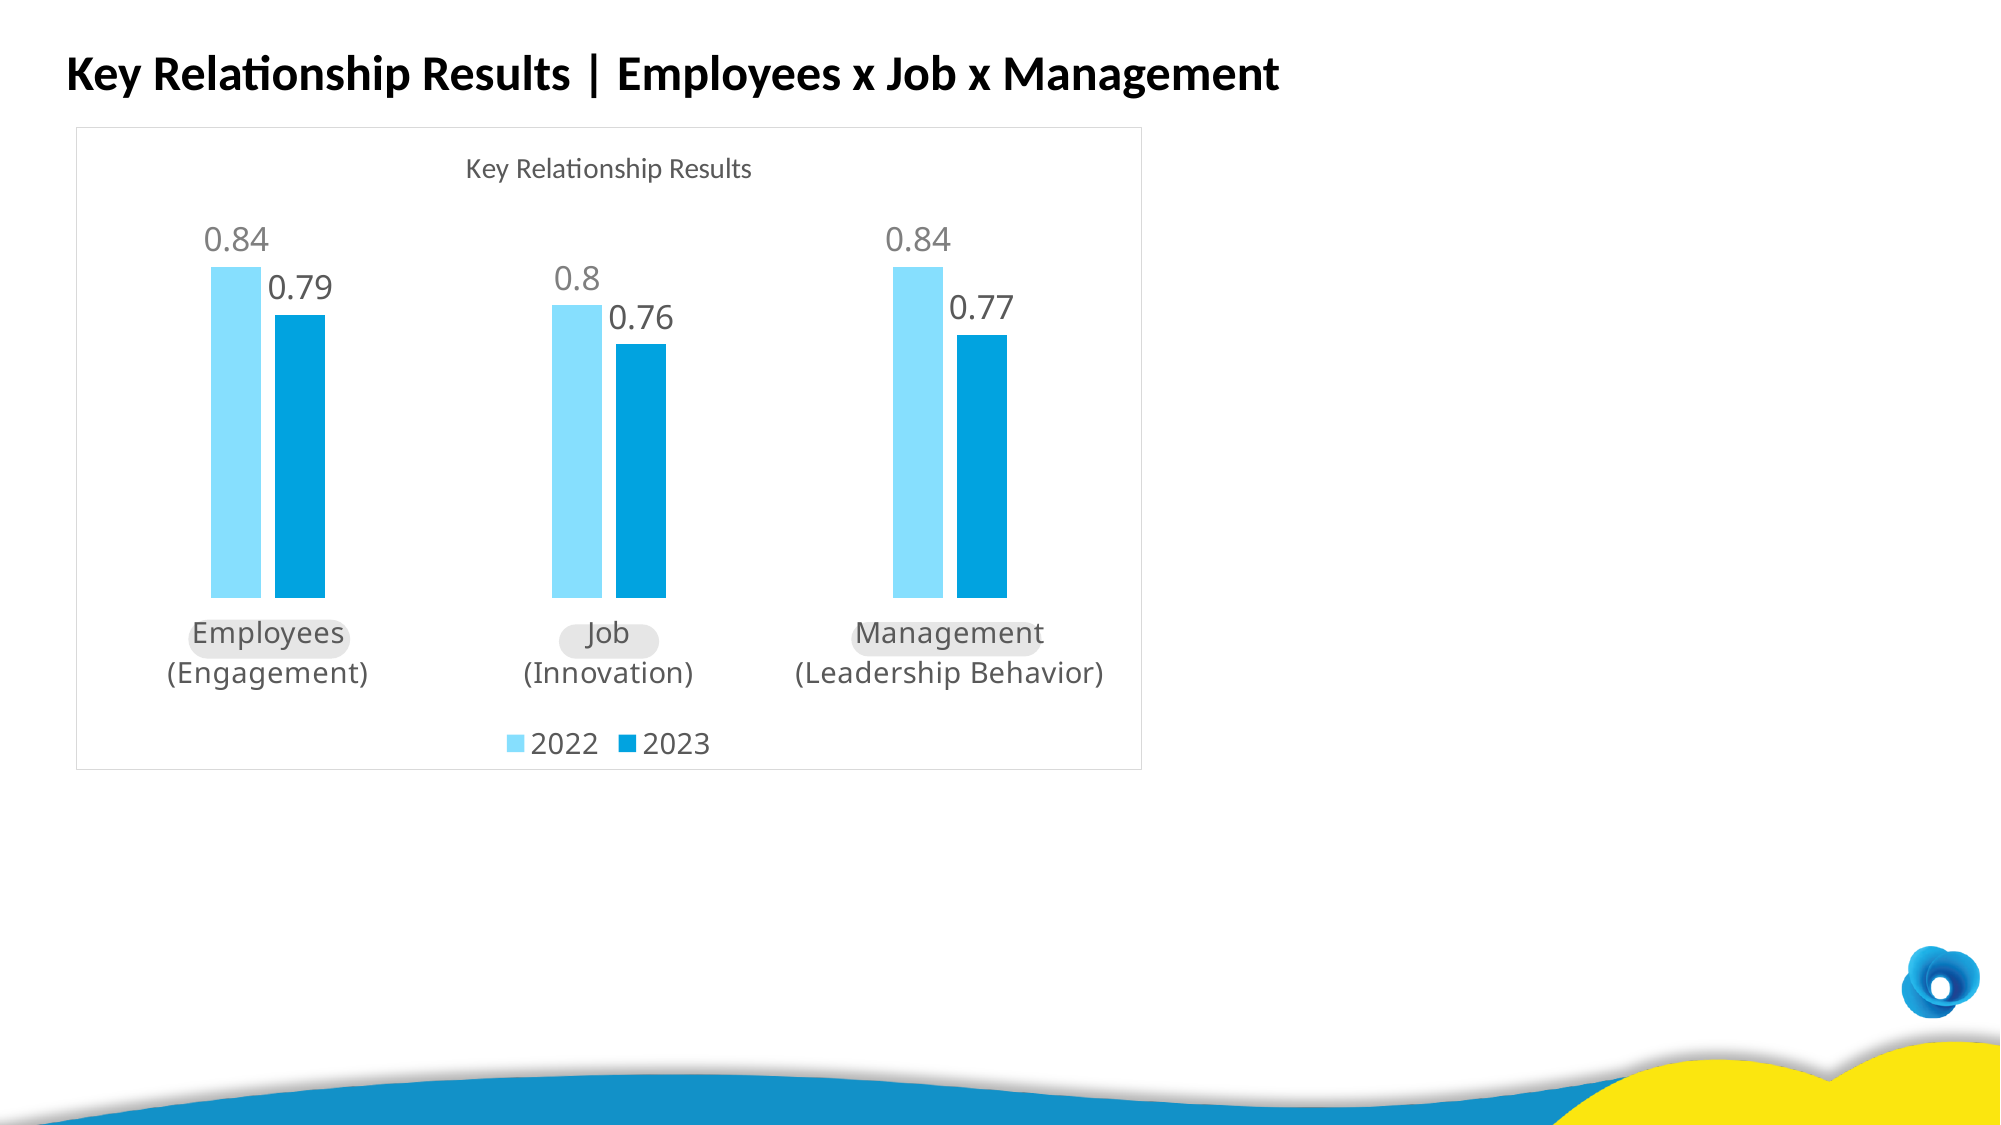

Key Relationship Results | Employees x Job x Management
### Chart: Key Relationship Results
| Category | 2022 | 2023 |
|---|---|---|
| Employees
(Engagement) | 0.84 | 0.79 |
| Job
(Innovation) | 0.8 | 0.76 |
| Management
(Leadership Behavior) | 0.84 | 0.77 |